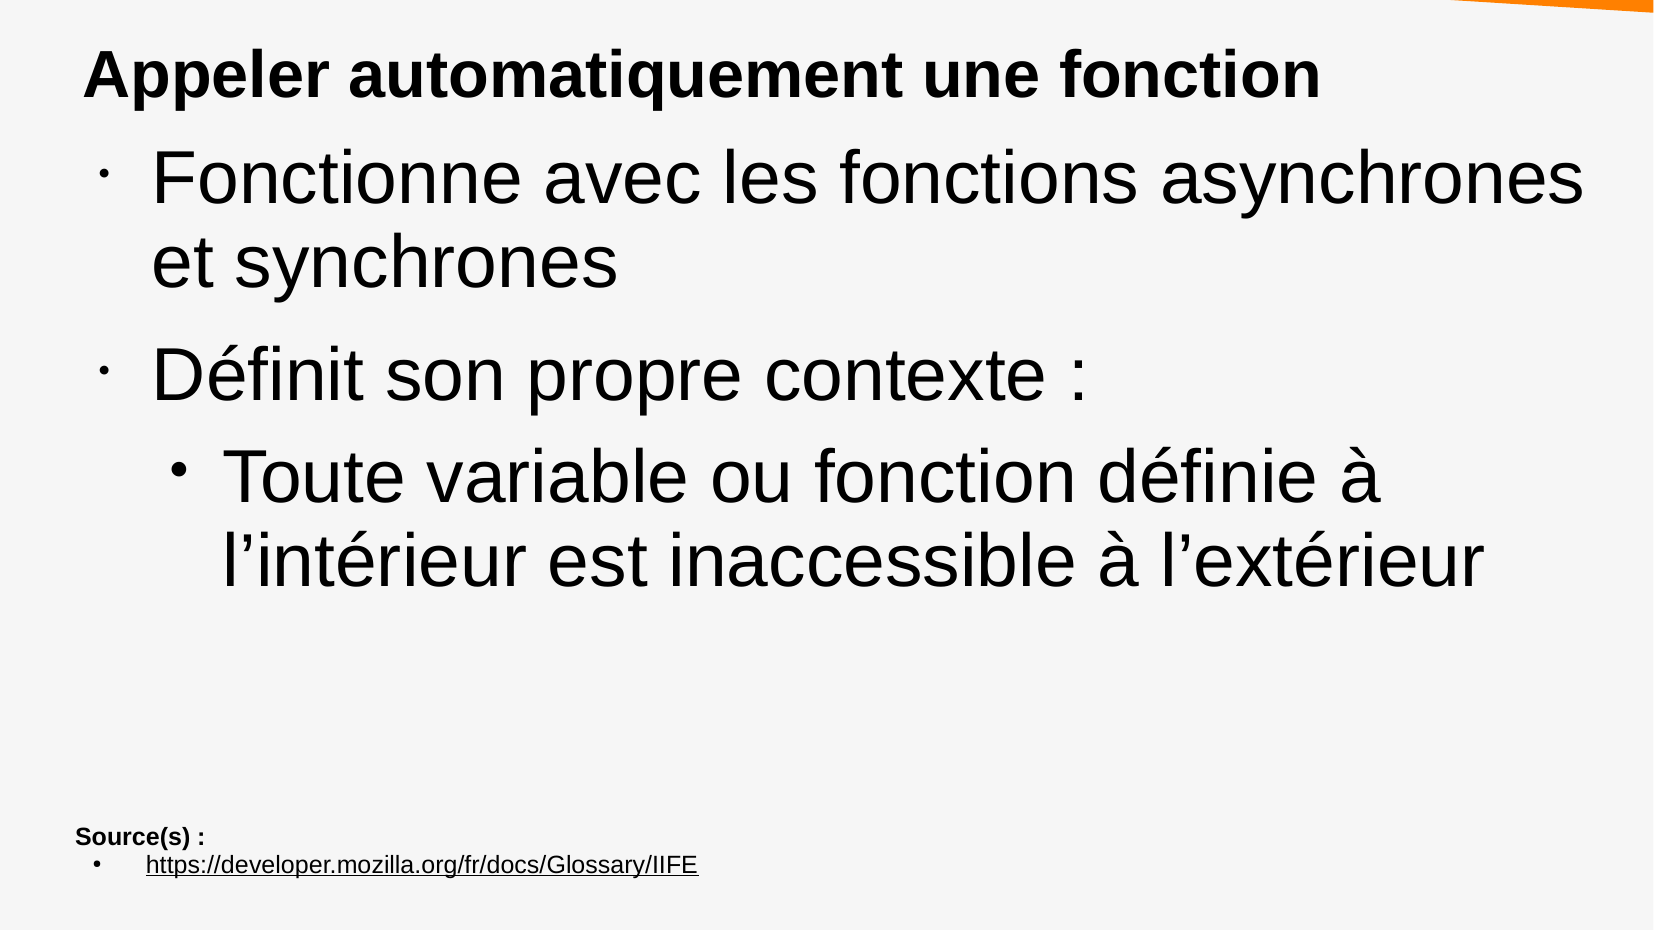

# Appeler automatiquement une fonction
Fonctionne avec les fonctions asynchrones et synchrones
Définit son propre contexte :
Toute variable ou fonction définie à l’intérieur est inaccessible à l’extérieur
Source(s) :
https://developer.mozilla.org/fr/docs/Glossary/IIFE